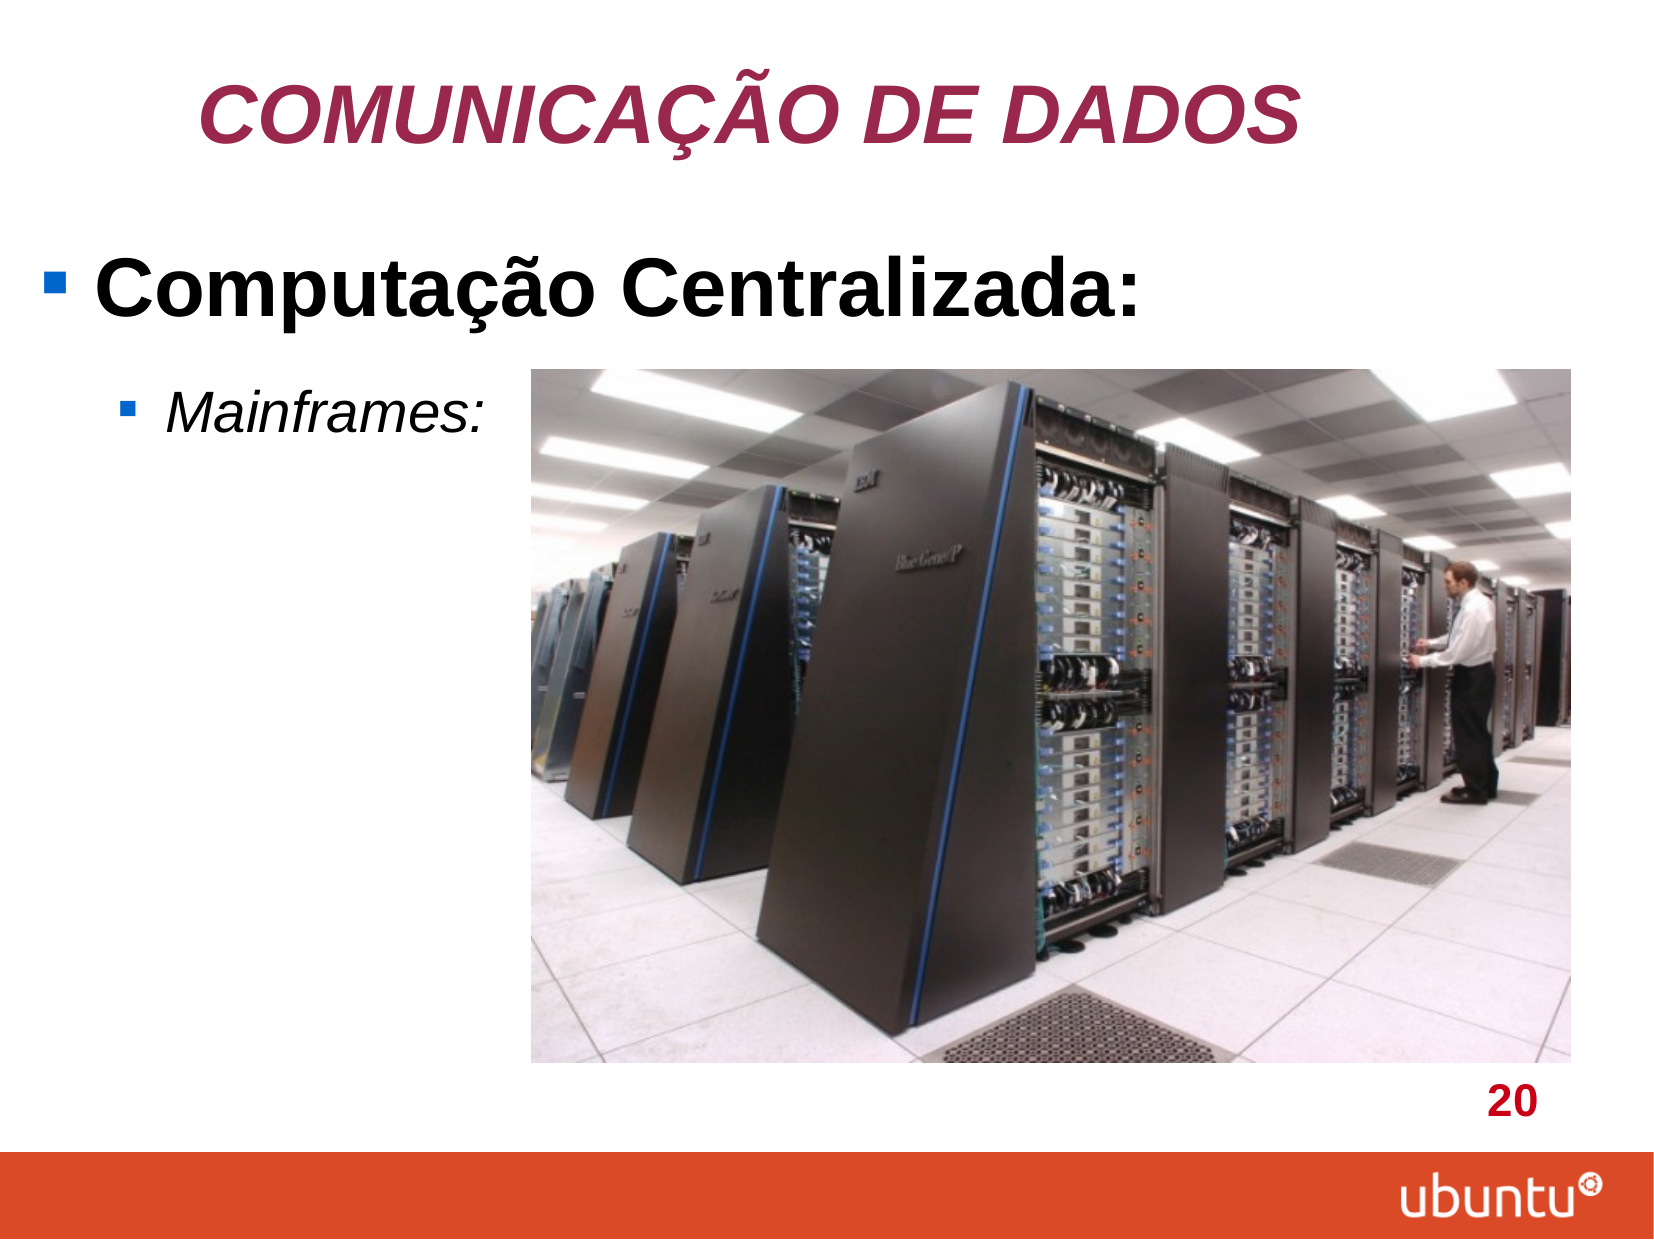

# COMUNICAÇÃO DE DADOS
Computação Centralizada:
Mainframes: